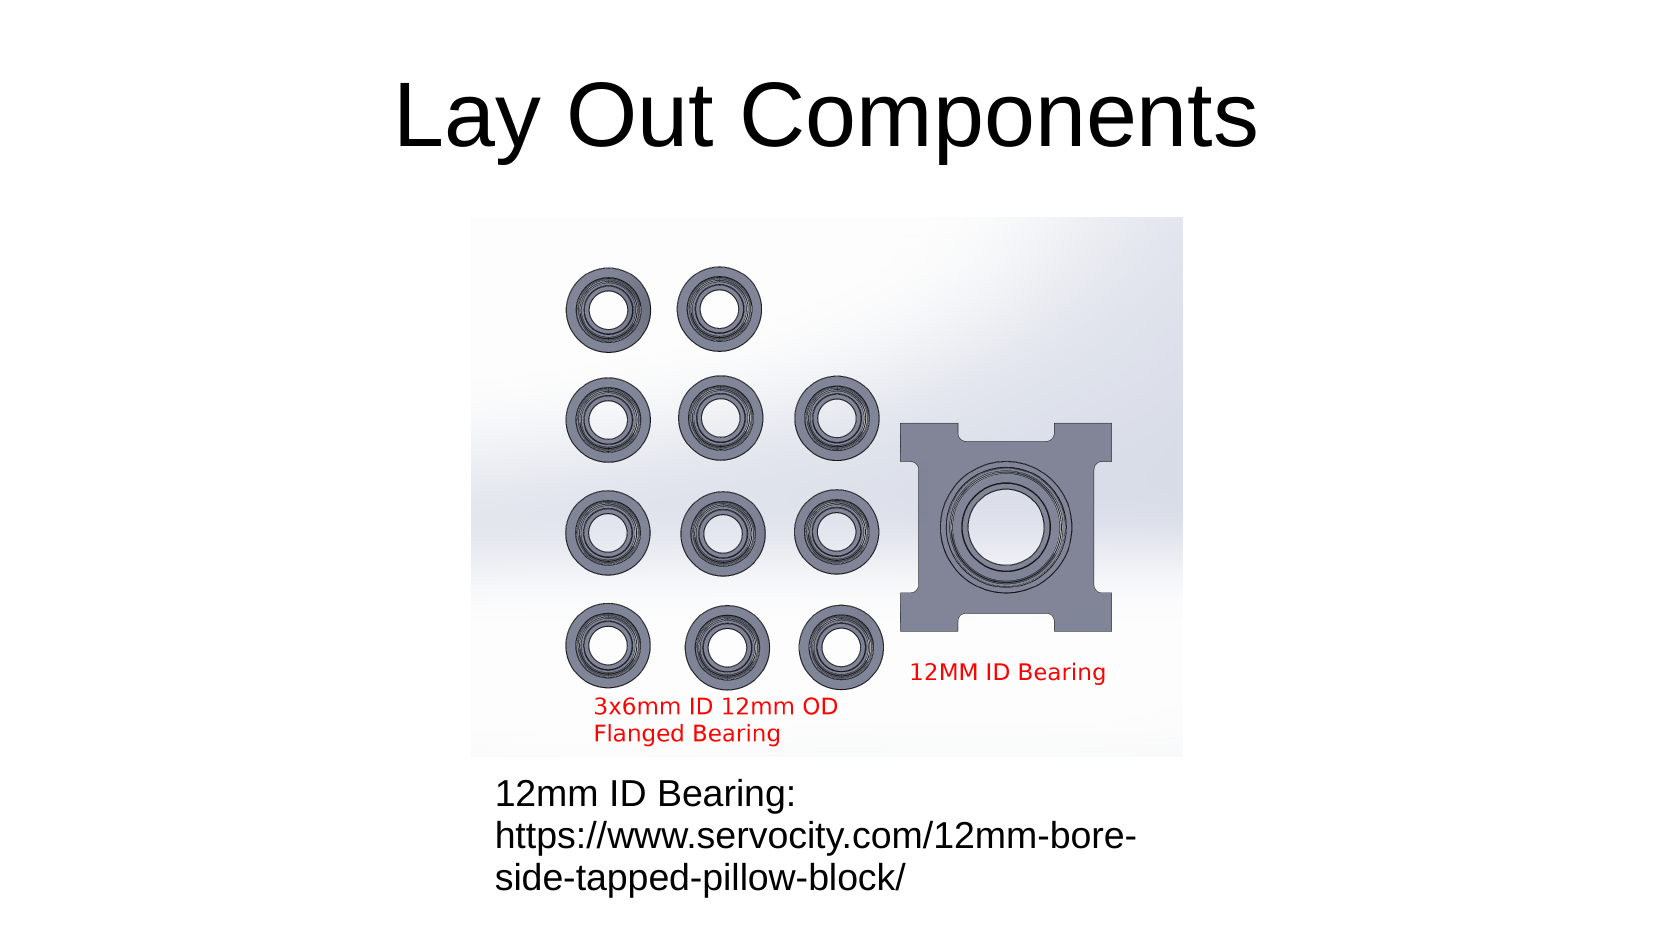

# Lay Out Components
12mm ID Bearing:
https://www.servocity.com/12mm-bore-side-tapped-pillow-block/